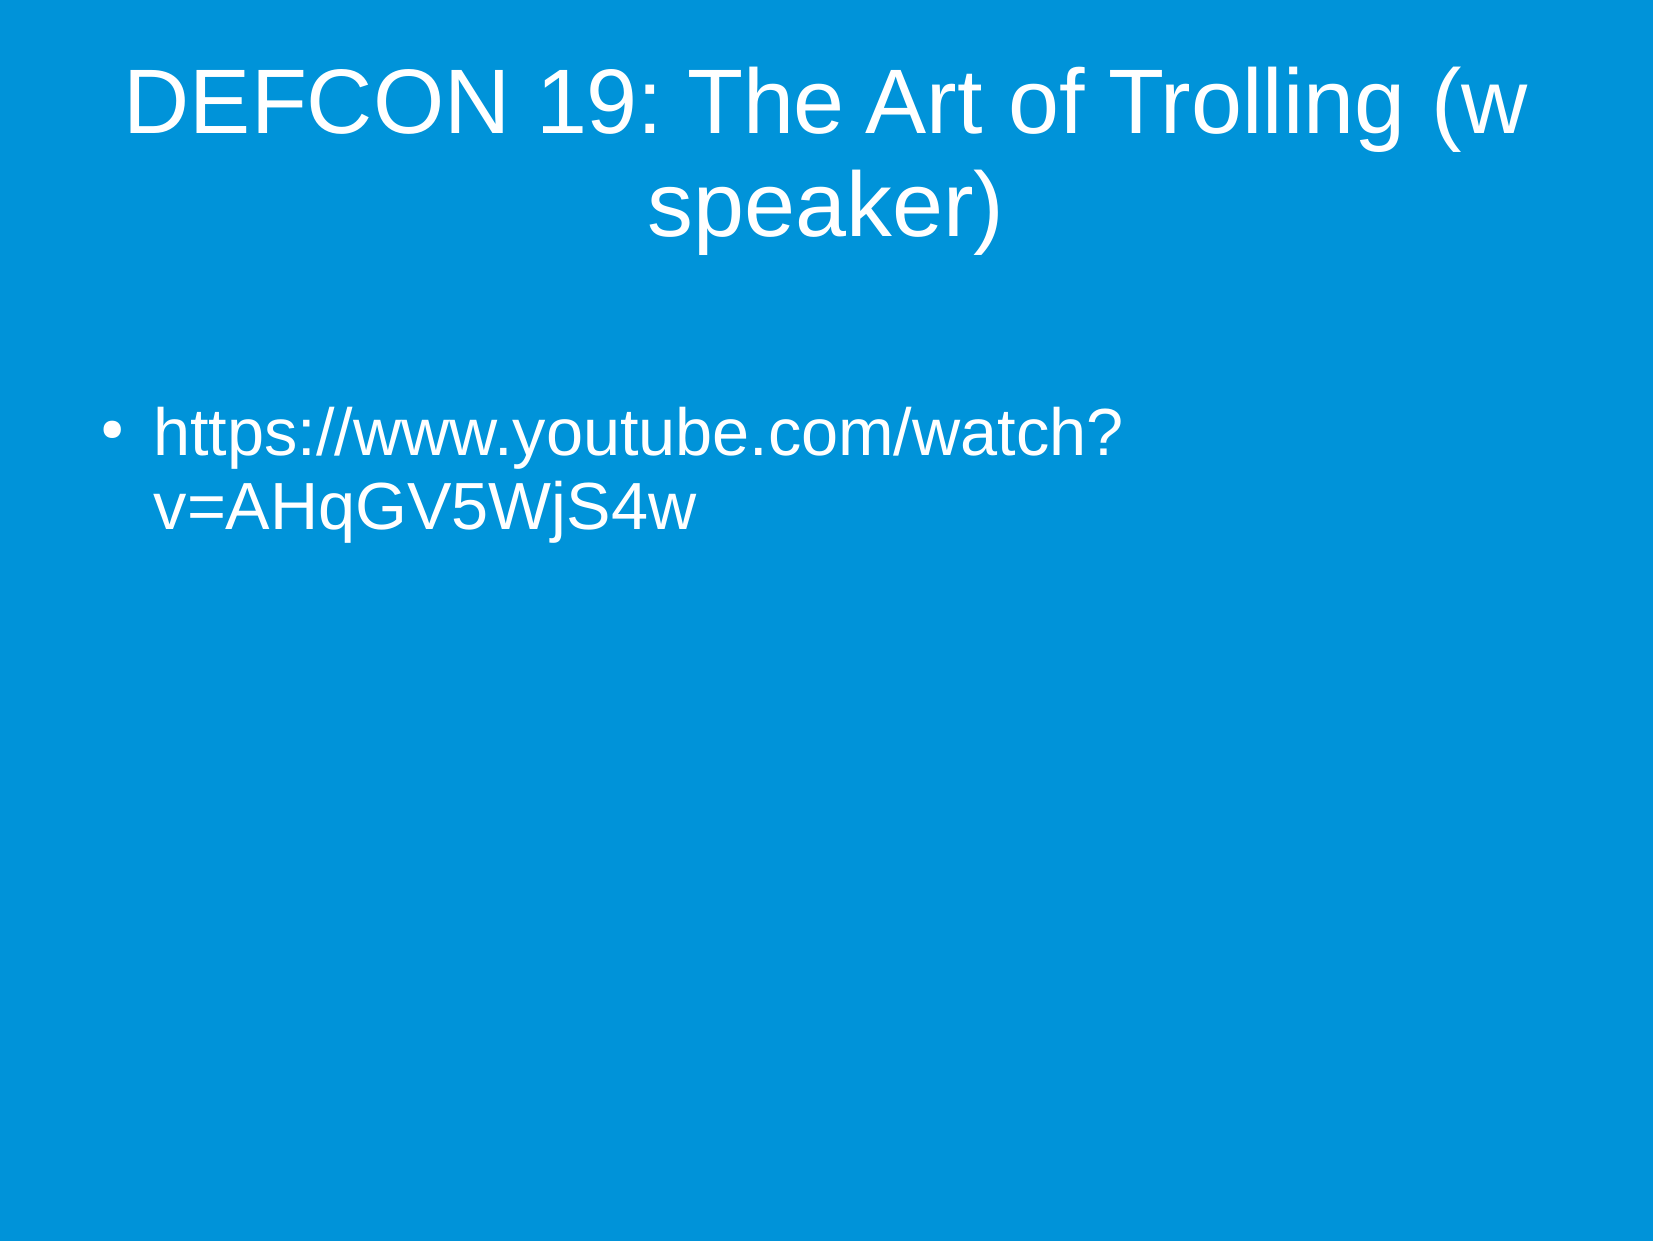

# DEFCON 19: The Art of Trolling (w speaker)
https://www.youtube.com/watch?v=AHqGV5WjS4w